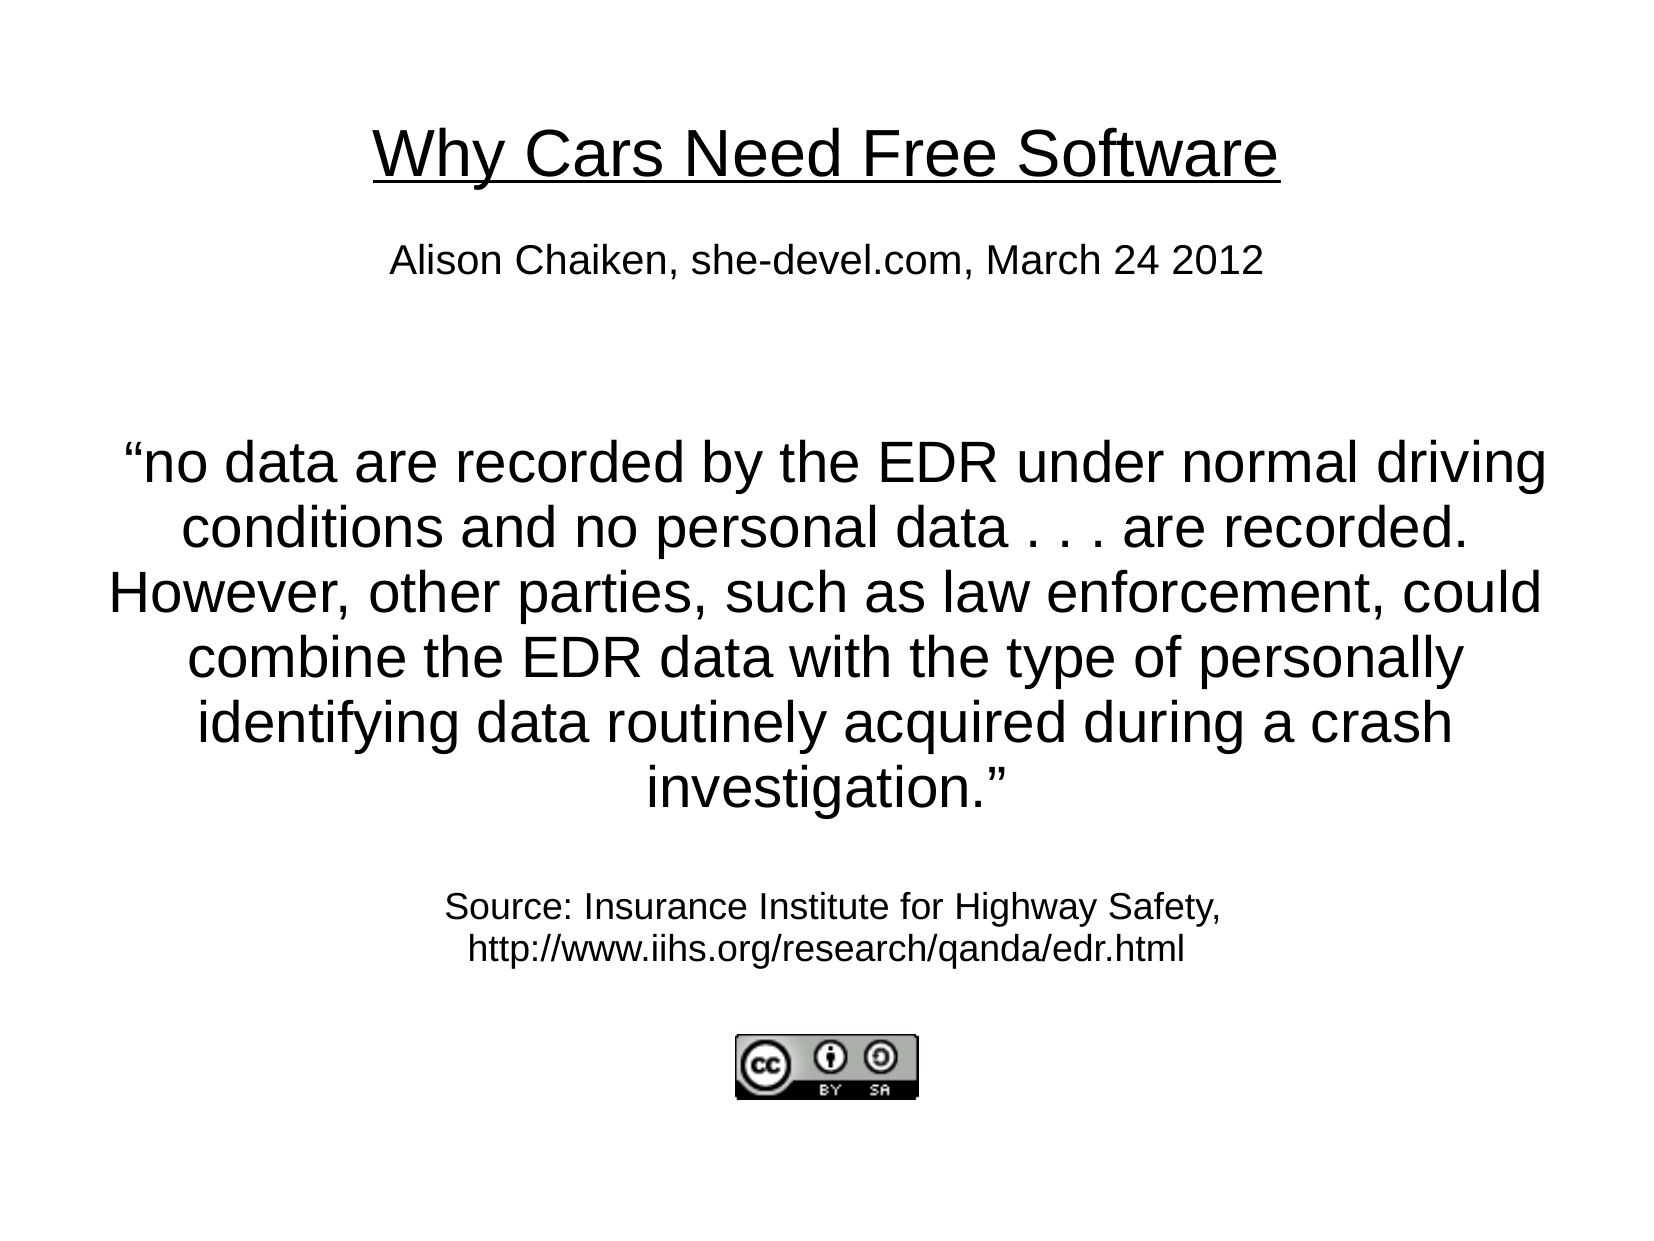

# Why Cars Need Free Software
Alison Chaiken, she-devel.com, March 24 2012
“no data are recorded by the EDR under normal driving conditions and no personal data . . . are recorded. However, other parties, such as law enforcement, could combine the EDR data with the type of personally identifying data routinely acquired during a crash investigation.”
Source: Insurance Institute for Highway Safety, http://www.iihs.org/research/qanda/edr.html